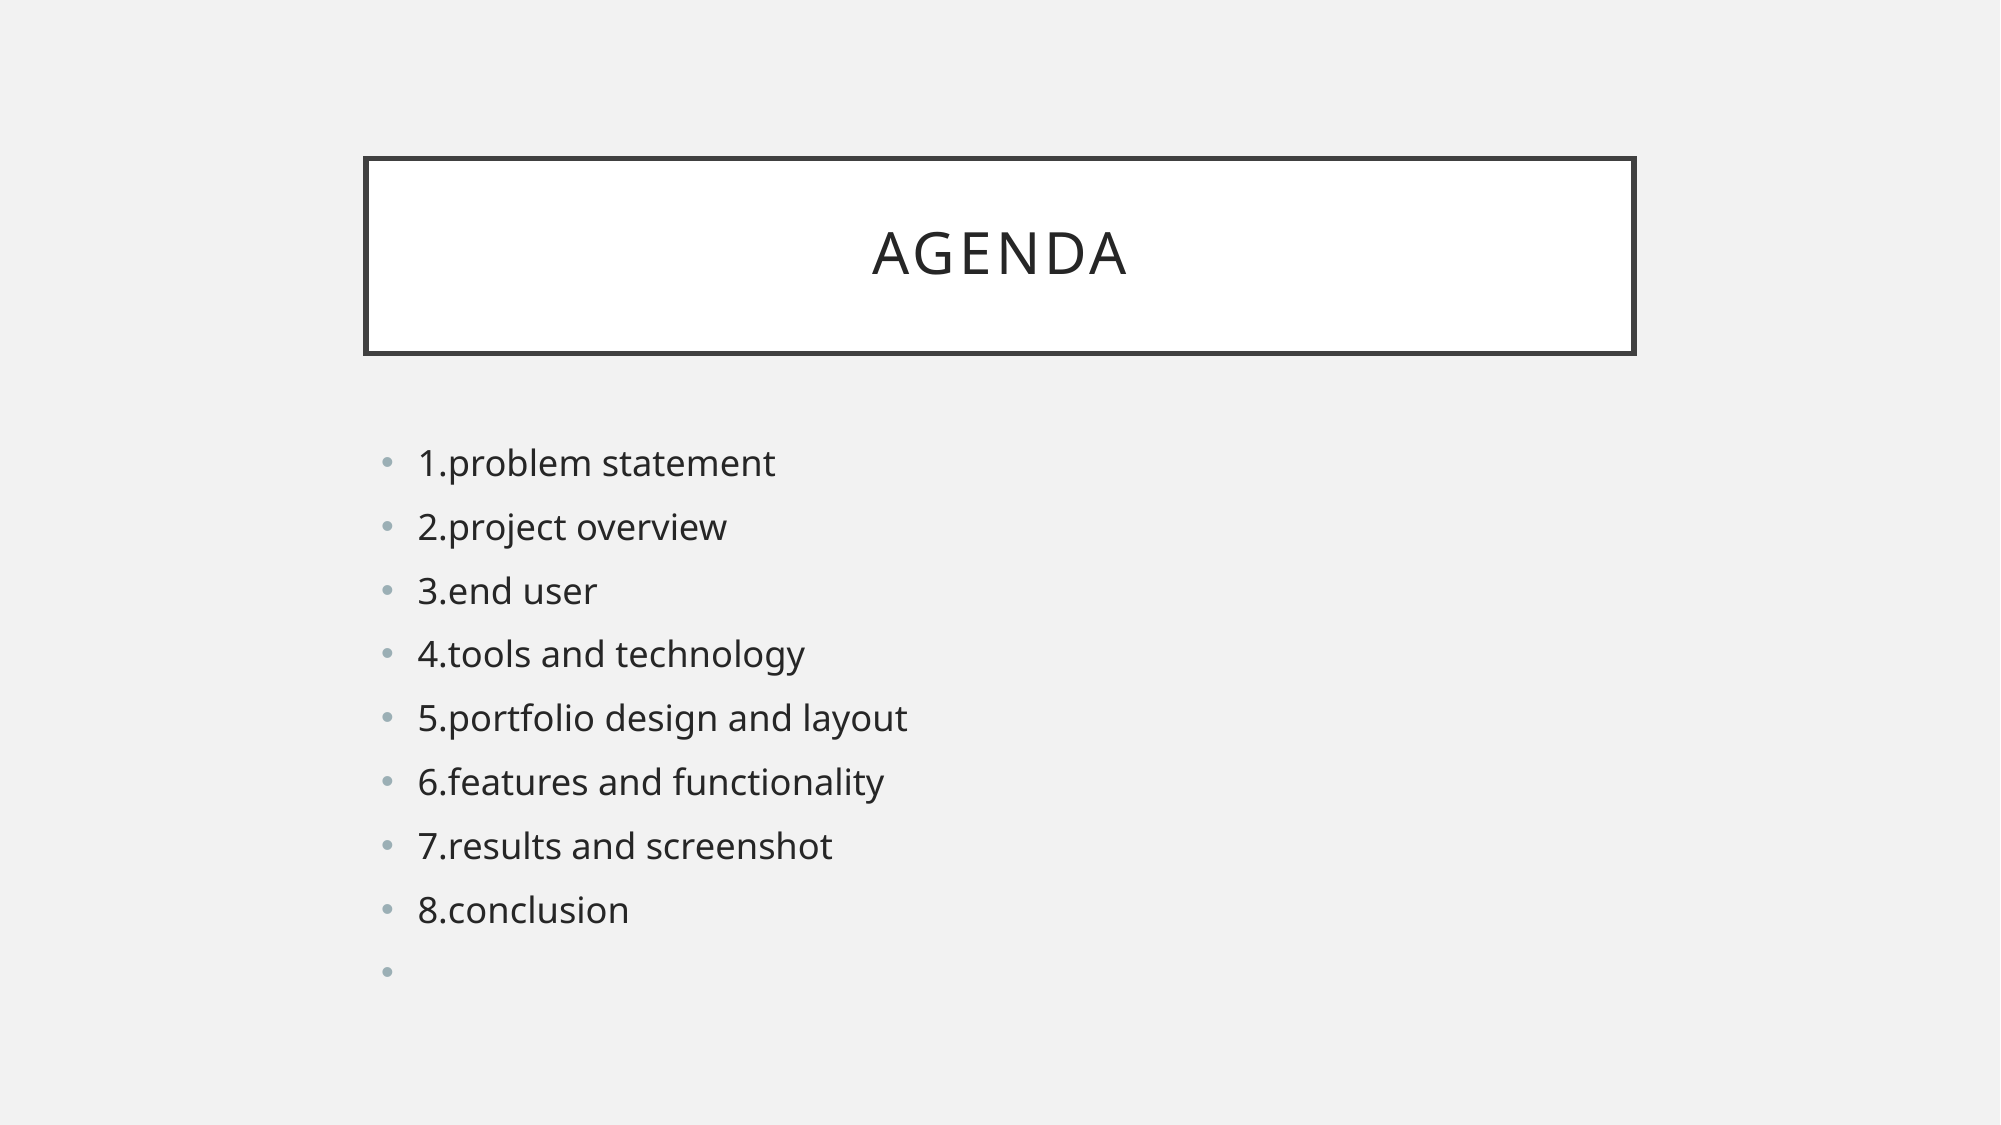

# AGENDA
1.problem statement
2.project overview
3.end user
4.tools and technology
5.portfolio design and layout
6.features and functionality
7.results and screenshot
8.conclusion